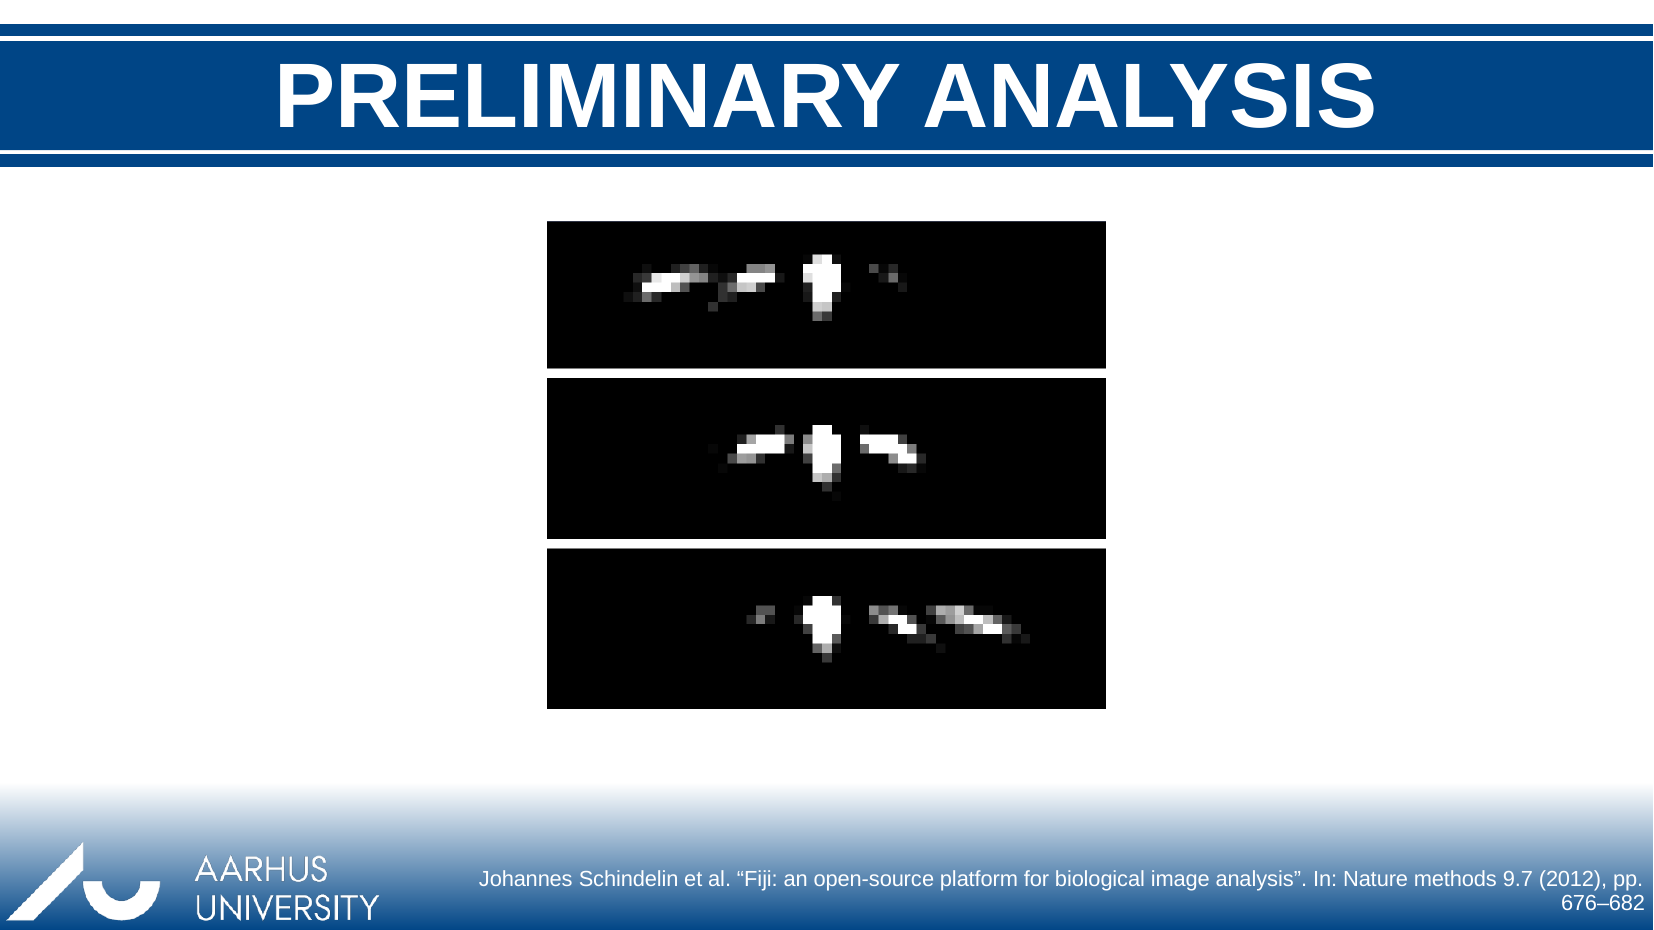

# PRELIMINARY ANALYSIS
Johannes Schindelin et al. “Fiji: an open-source platform for biological image analysis”. In: Nature methods 9.7 (2012), pp. 676–682